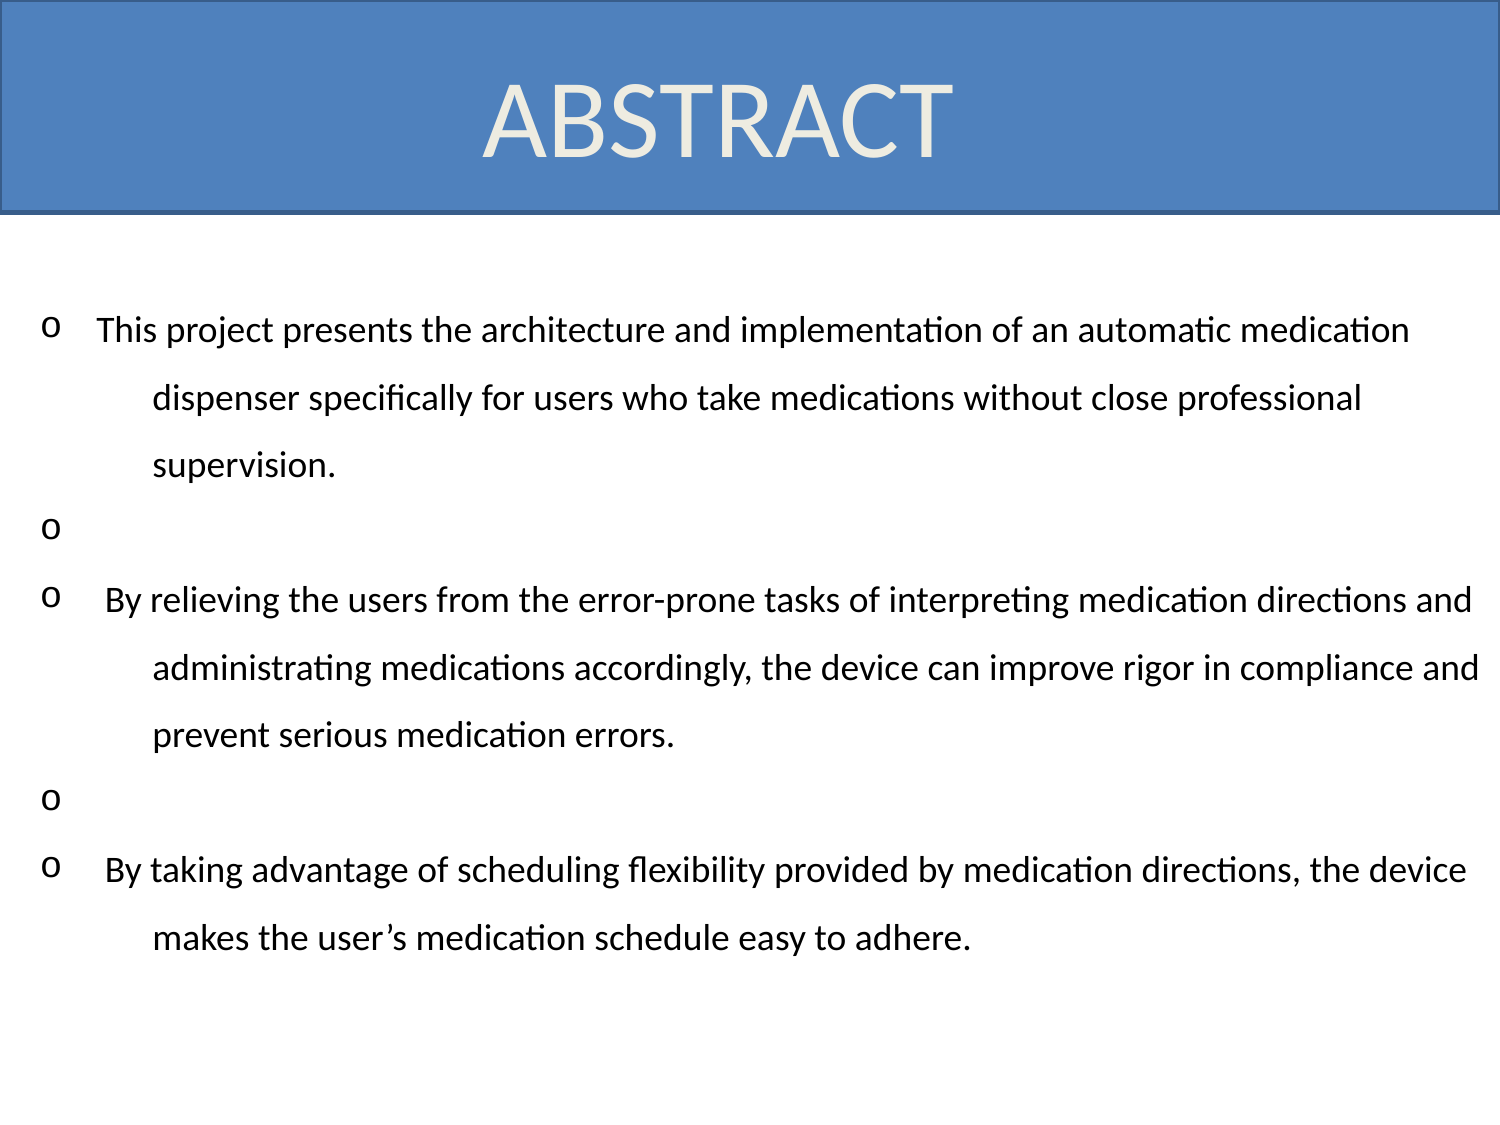

ABSTRACT
intro1
This project presents the architecture and implementation of an automatic medication dispenser specifically for users who take medications without close professional supervision.
 By relieving the users from the error-prone tasks of interpreting medication directions and administrating medications accordingly, the device can improve rigor in compliance and prevent serious medication errors.
 By taking advantage of scheduling flexibility provided by medication directions, the device makes the user’s medication schedule easy to adhere.